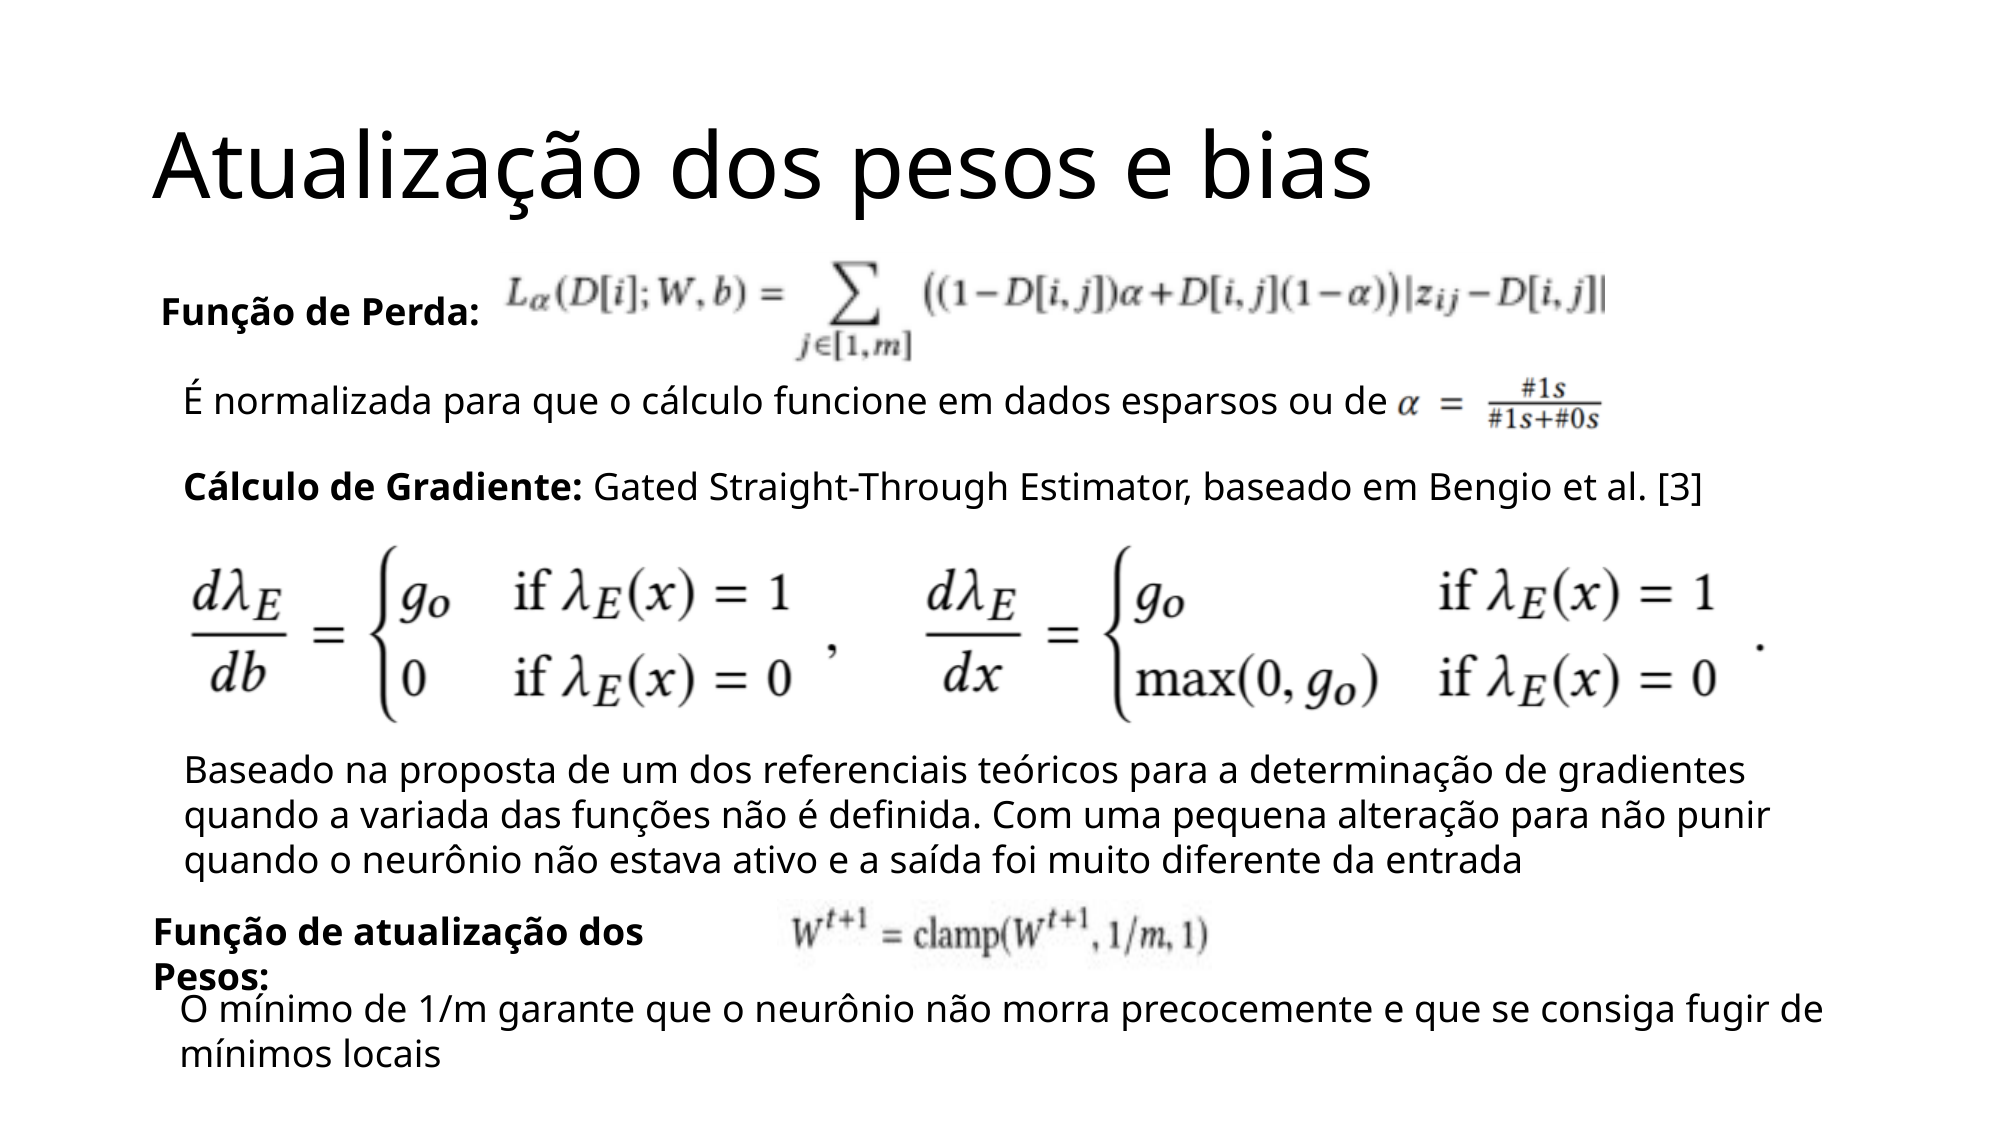

# Atualização dos pesos e bias
Função de Perda:
É normalizada para que o cálculo funcione em dados esparsos ou densos
Cálculo de Gradiente: Gated Straight-Through Estimator, baseado em Bengio et al. [3]
Baseado na proposta de um dos referenciais teóricos para a determinação de gradientes quando a variada das funções não é definida. Com uma pequena alteração para não punir quando o neurônio não estava ativo e a saída foi muito diferente da entrada
Função de atualização dos Pesos:
O mínimo de 1/m garante que o neurônio não morra precocemente e que se consiga fugir de mínimos locais